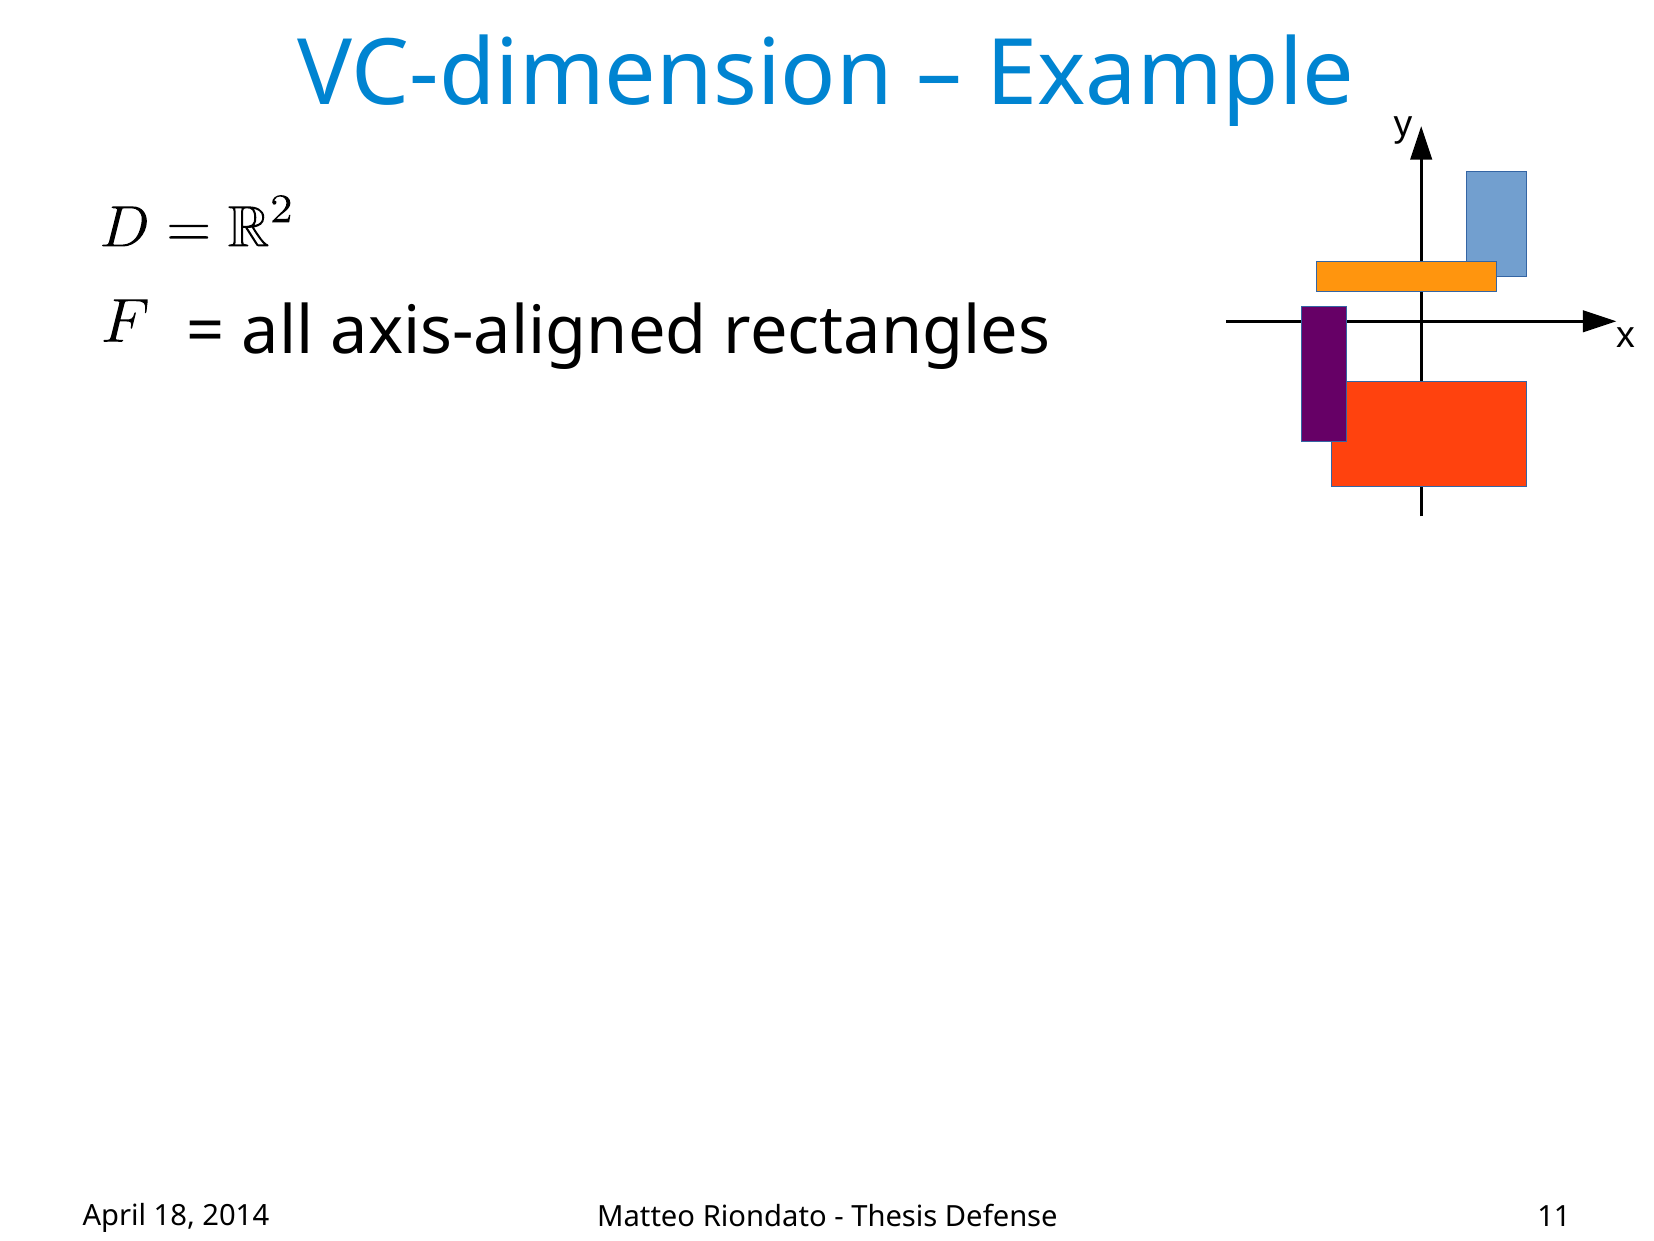

# VC-dimension – Example
y
 = all axis-aligned rectangles
x
April 18, 2014
Matteo Riondato - Thesis Defense
11